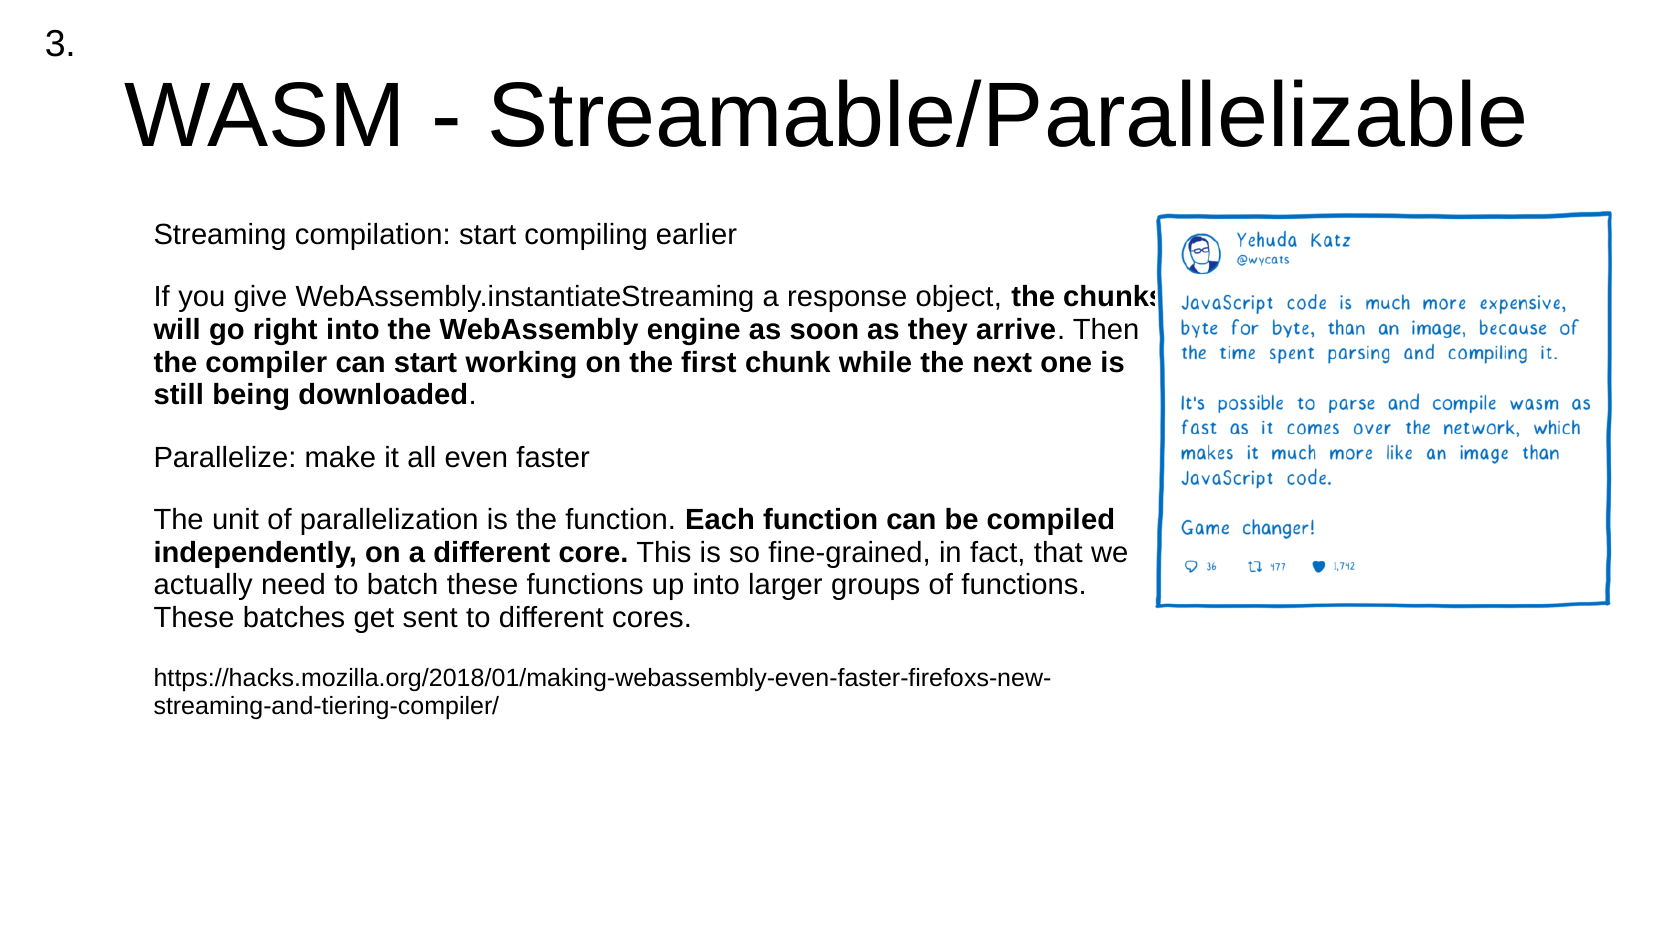

3.
# WASM - Streamable/Parallelizable
Streaming compilation: start compiling earlier
If you give WebAssembly.instantiateStreaming a response object, the chunks will go right into the WebAssembly engine as soon as they arrive. Then the compiler can start working on the first chunk while the next one is still being downloaded.
Parallelize: make it all even faster
The unit of parallelization is the function. Each function can be compiled independently, on a different core. This is so fine-grained, in fact, that we actually need to batch these functions up into larger groups of functions. These batches get sent to different cores.
https://hacks.mozilla.org/2018/01/making-webassembly-even-faster-firefoxs-new-streaming-and-tiering-compiler/